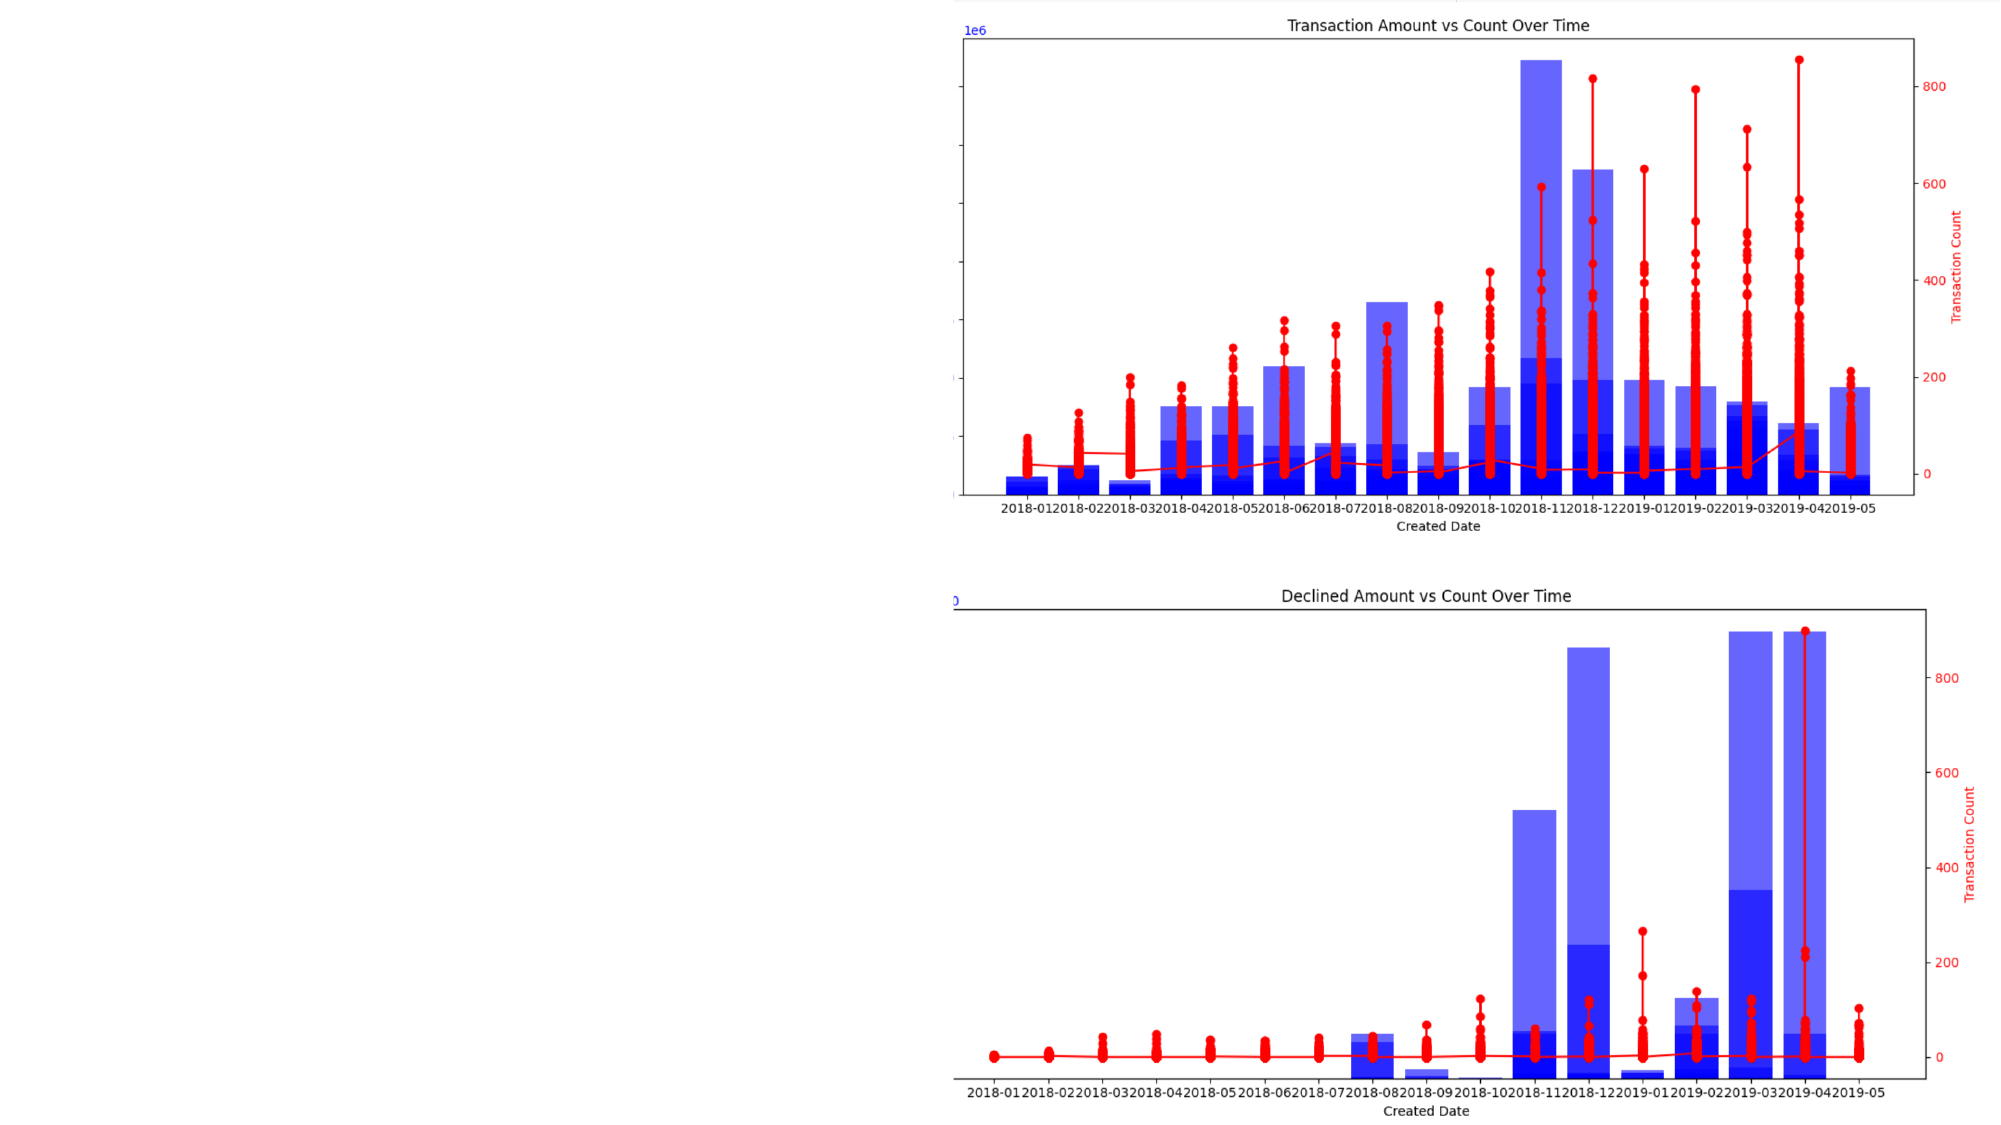

# Supporting Evidences in Dataset
As we can observe the first completed transactions are completed transaction status with the completed count which is normal
In the 2nd chart we can see that there is a high value of declined transaction amount even though the count is less. This means that some users are transacting way more than usual which is suspicious